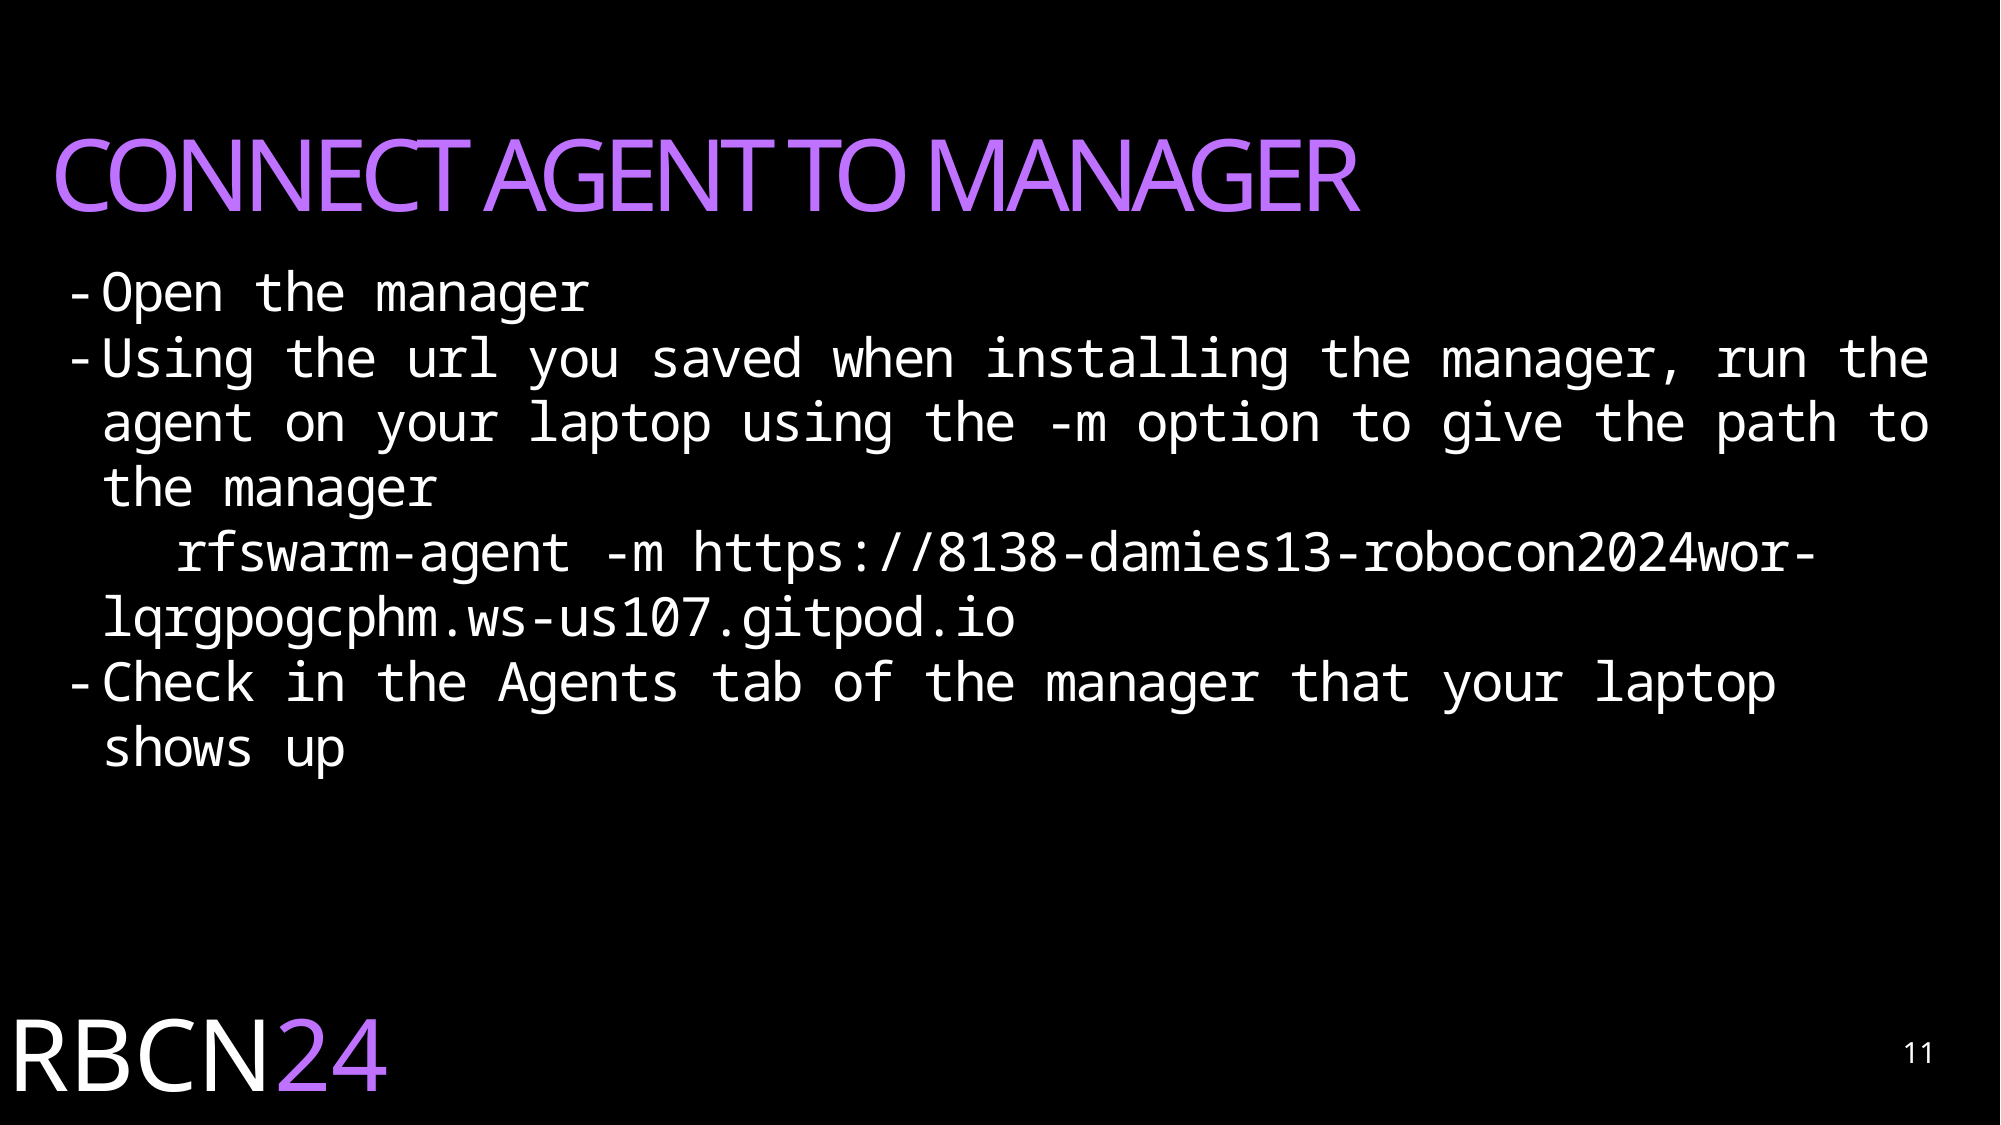

#
Connect Agent to Manager
Open the manager
Using the url you saved when installing the manager, run the agent on your laptop using the -m option to give the path to the manager
	rfswarm-agent -m https://8138-damies13-robocon2024wor-lqrgpogcphm.ws-us107.gitpod.io
Check in the Agents tab of the manager that your laptop shows up
11